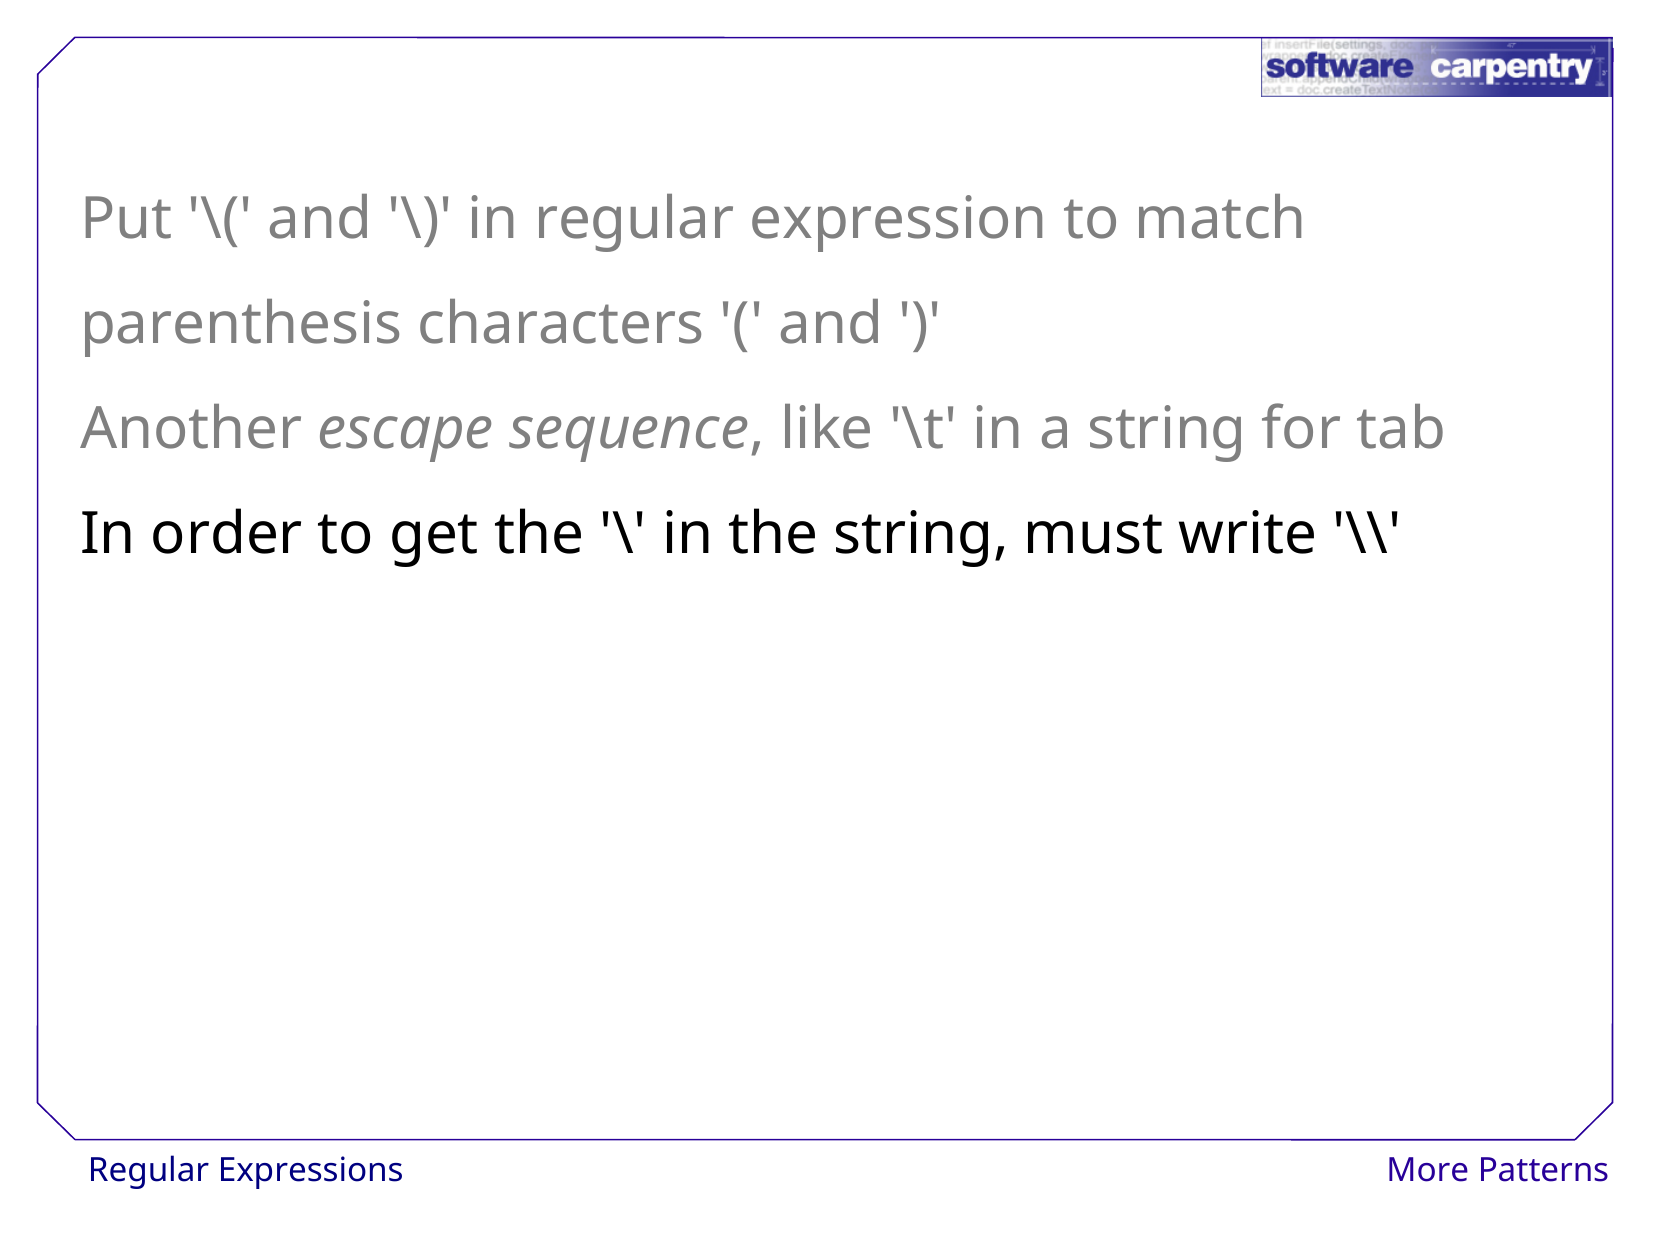

Put '\(' and '\)' in regular expression to match
parenthesis characters '(' and ')'
Another escape sequence, like '\t' in a string for tab
In order to get the '\' in the string, must write '\\'